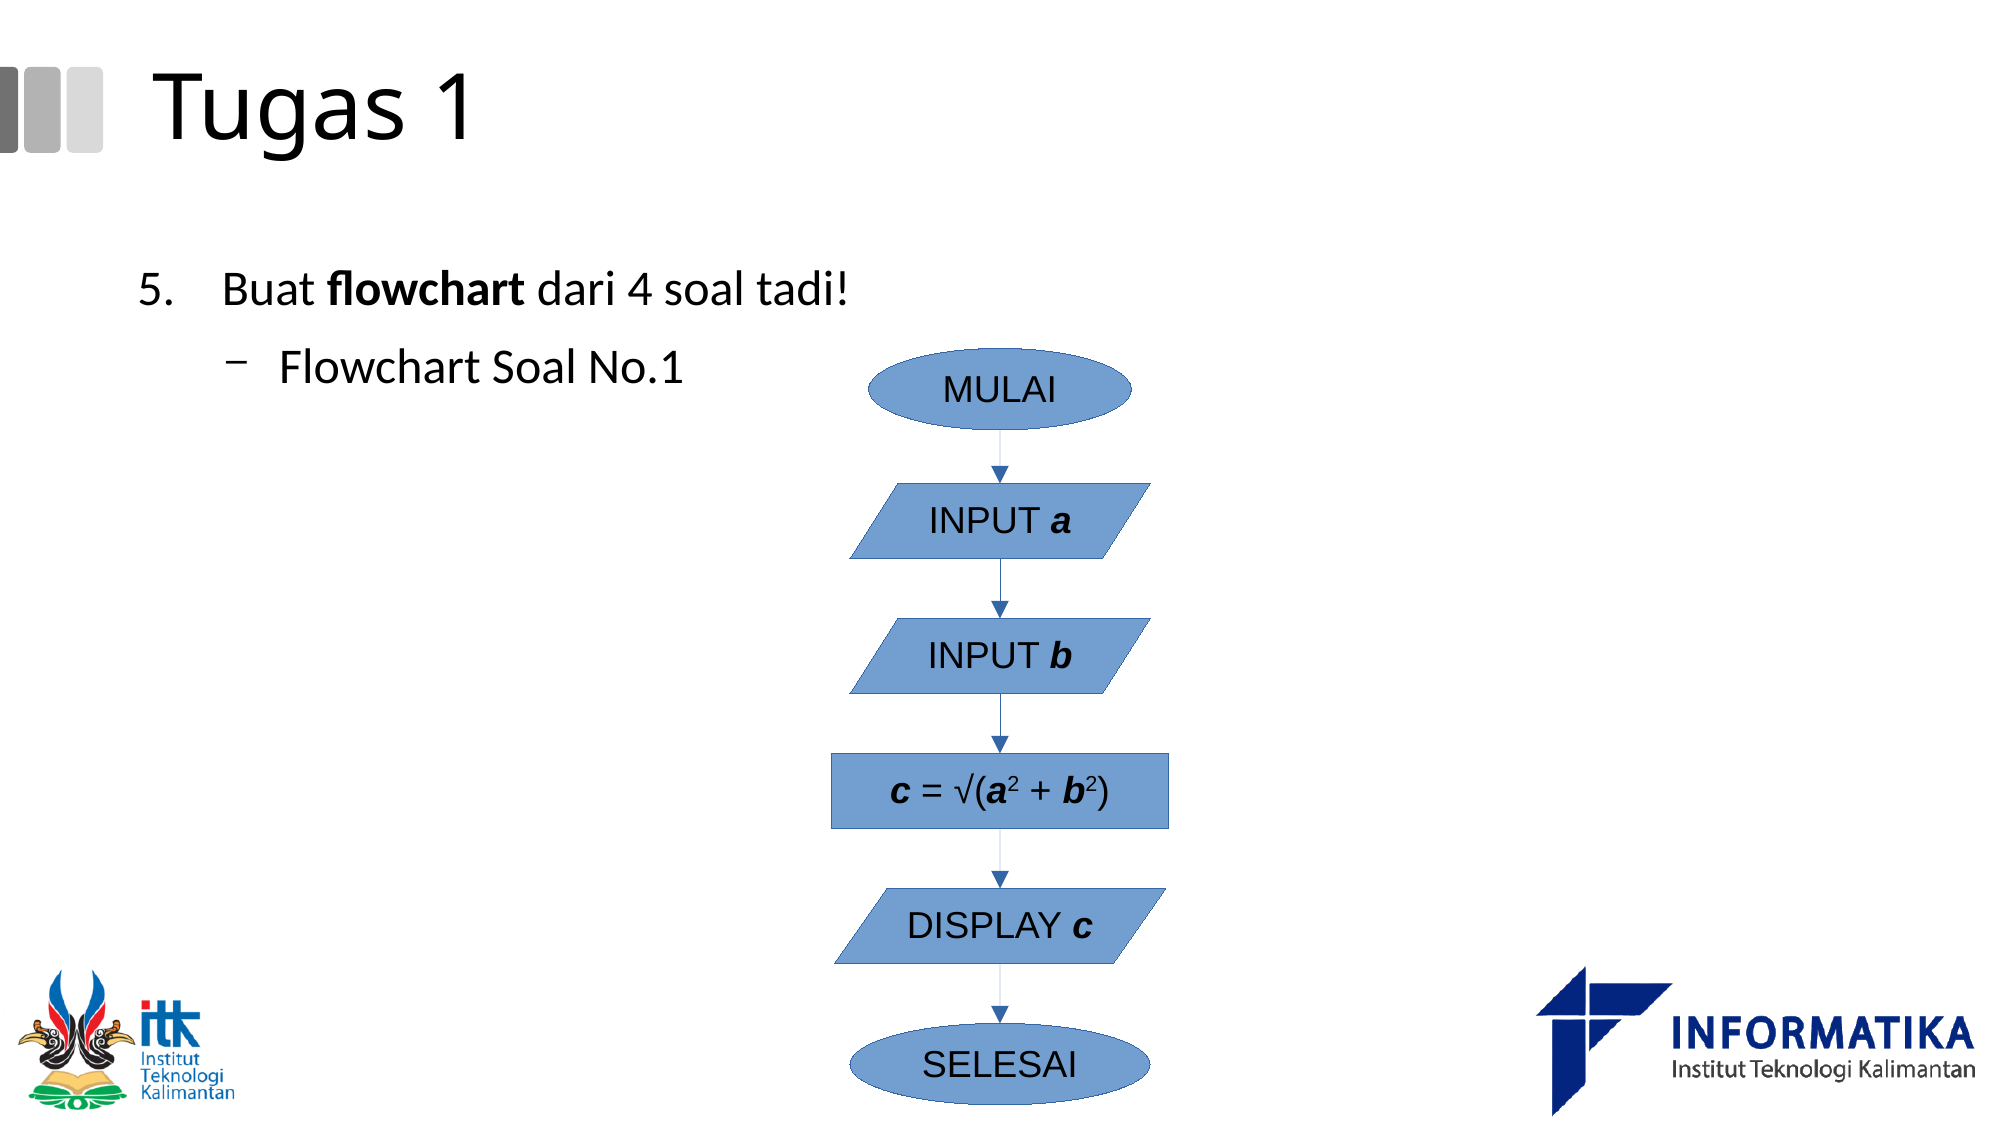

# Tugas 1
Buat flowchart dari 4 soal tadi!
Flowchart Soal No.1
MULAI
INPUT a
INPUT b
c = √(a2 + b2)
DISPLAY c
SELESAI